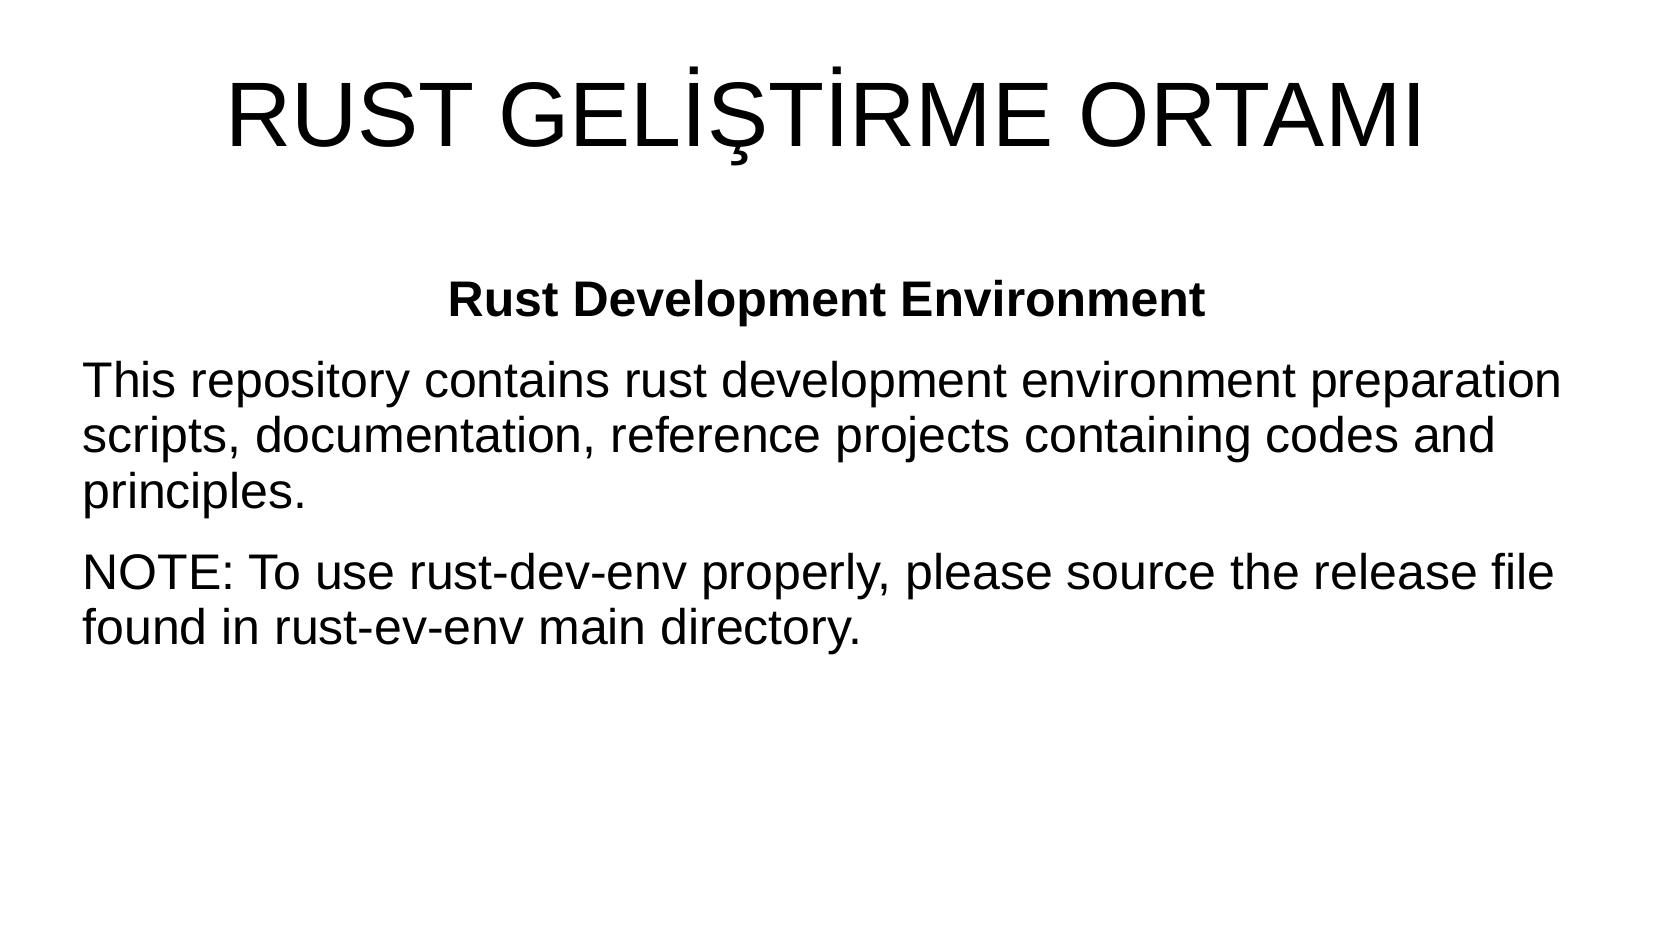

# RUST GELİŞTİRME ORTAMI
Rust Development Environment
This repository contains rust development environment preparation scripts, documentation, reference projects containing codes and principles.
NOTE: To use rust-dev-env properly, please source the release file found in rust-ev-env main directory.